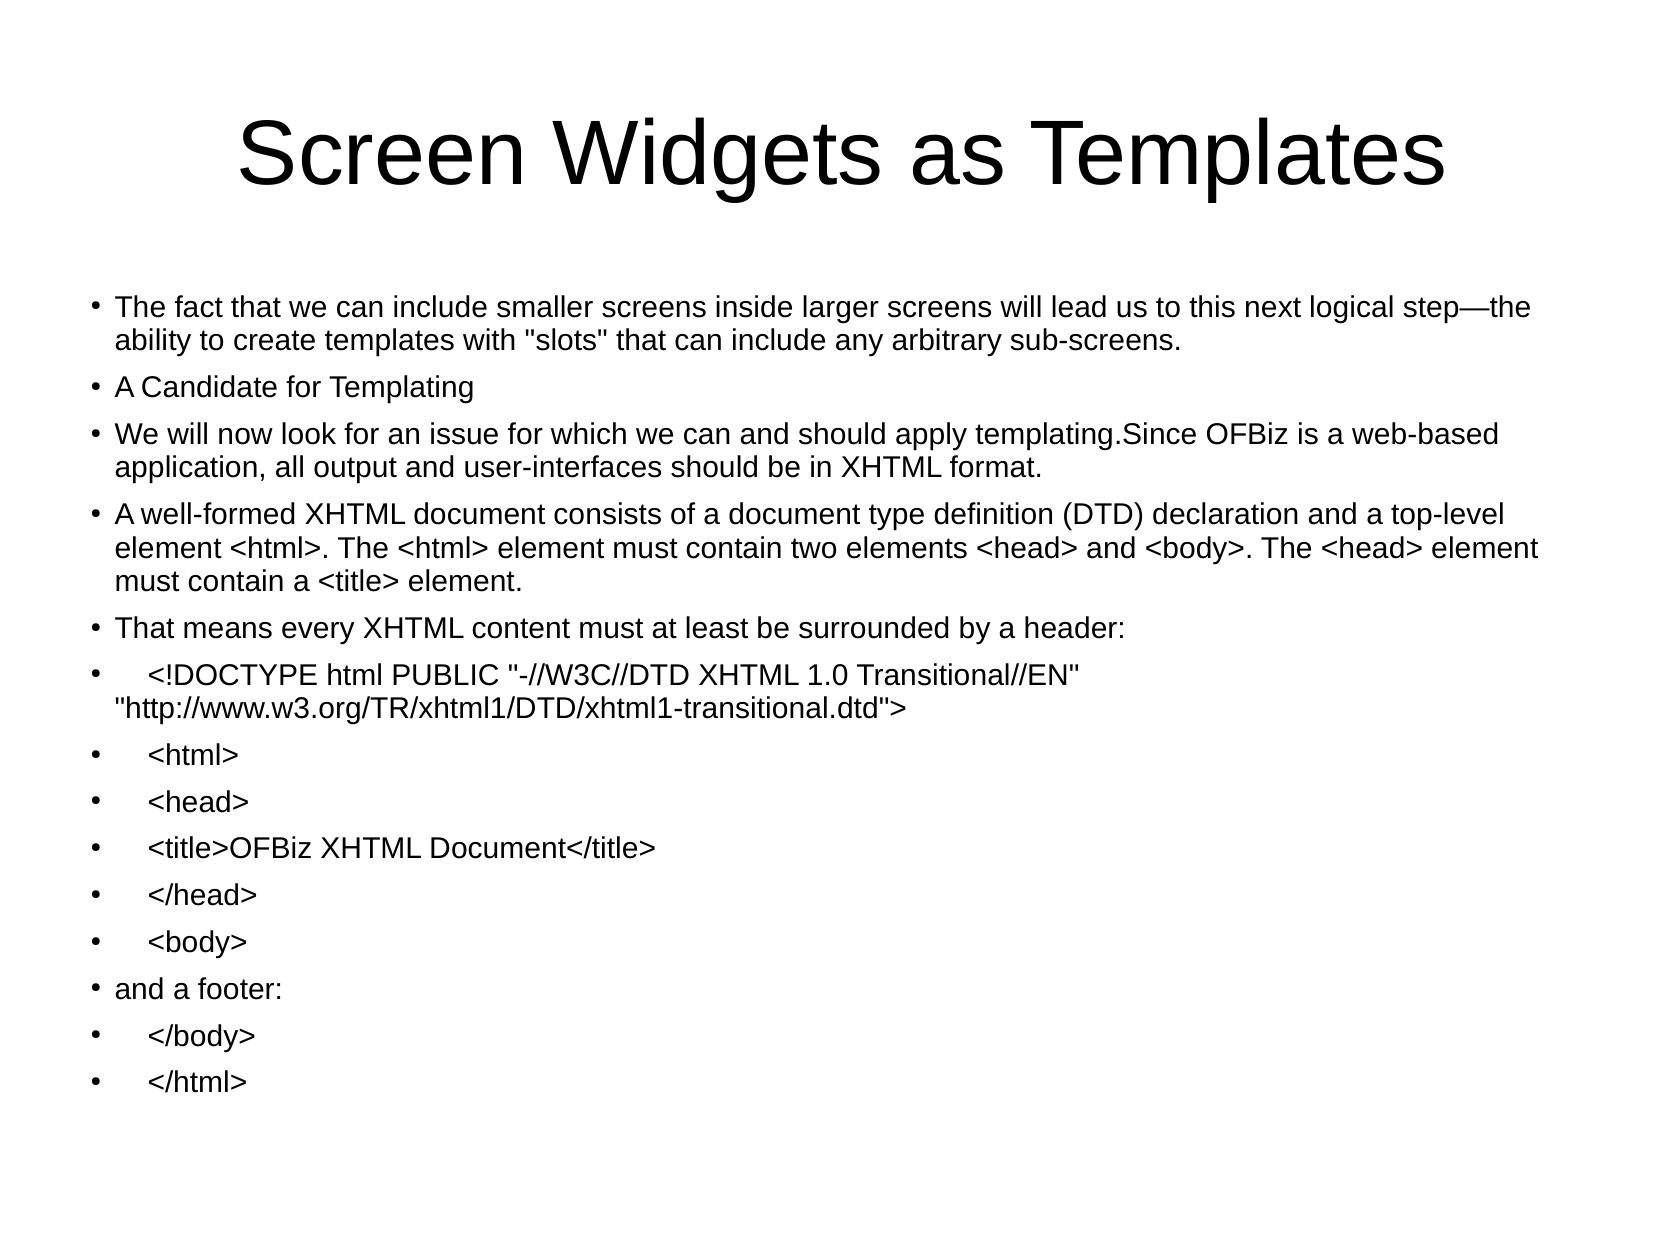

# Screen Widgets as Templates
The fact that we can include smaller screens inside larger screens will lead us to this next logical step—the ability to create templates with "slots" that can include any arbitrary sub-screens.
A Candidate for Templating
We will now look for an issue for which we can and should apply templating.Since OFBiz is a web-based application, all output and user-interfaces should be in XHTML format.
A well-formed XHTML document consists of a document type definition (DTD) declaration and a top-level element <html>. The <html> element must contain two elements <head> and <body>. The <head> element must contain a <title> element.
That means every XHTML content must at least be surrounded by a header:
 <!DOCTYPE html PUBLIC "-//W3C//DTD XHTML 1.0 Transitional//EN" "http://www.w3.org/TR/xhtml1/DTD/xhtml1-transitional.dtd">
 <html>
 <head>
 <title>OFBiz XHTML Document</title>
 </head>
 <body>
and a footer:
 </body>
 </html>